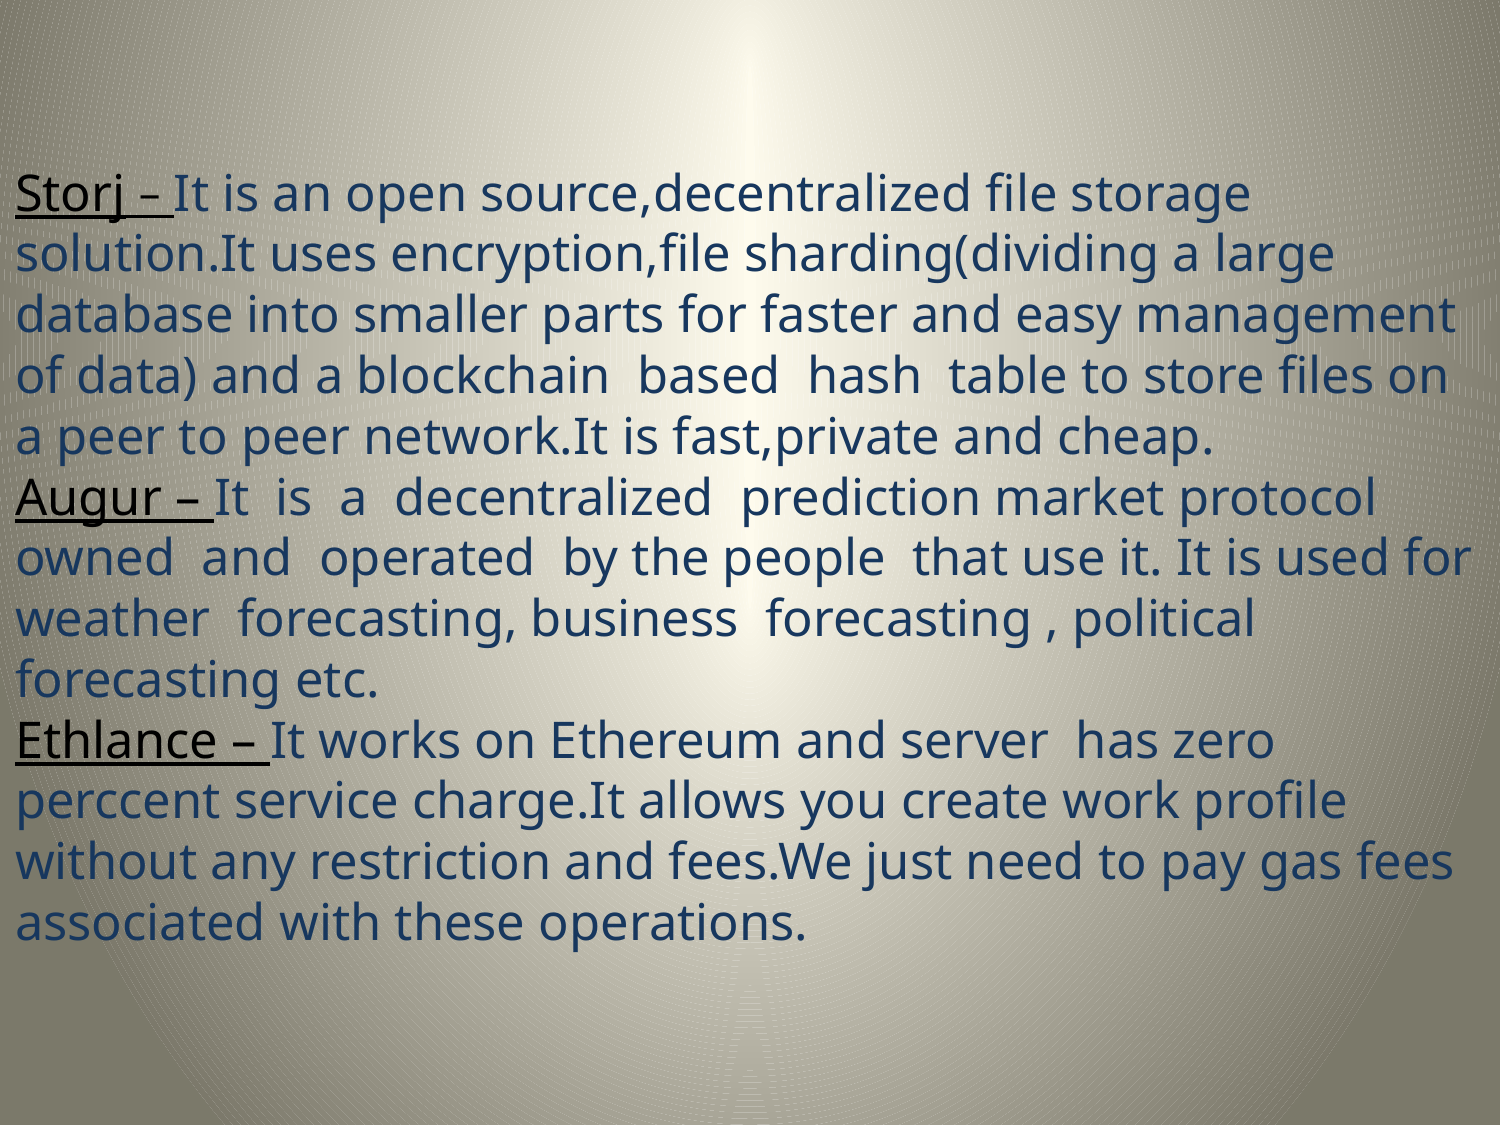

# Storj – It is an open source,decentralized file storage solution.It uses encryption,file sharding(dividing a large database into smaller parts for faster and easy management of data) and a blockchain based hash table to store files on a peer to peer network.It is fast,private and cheap. Augur – It is a decentralized prediction market protocol owned and operated by the people that use it. It is used for weather forecasting, business forecasting , political forecasting etc. Ethlance – It works on Ethereum and server has zero perccent service charge.It allows you create work profile without any restriction and fees.We just need to pay gas fees associated with these operations.